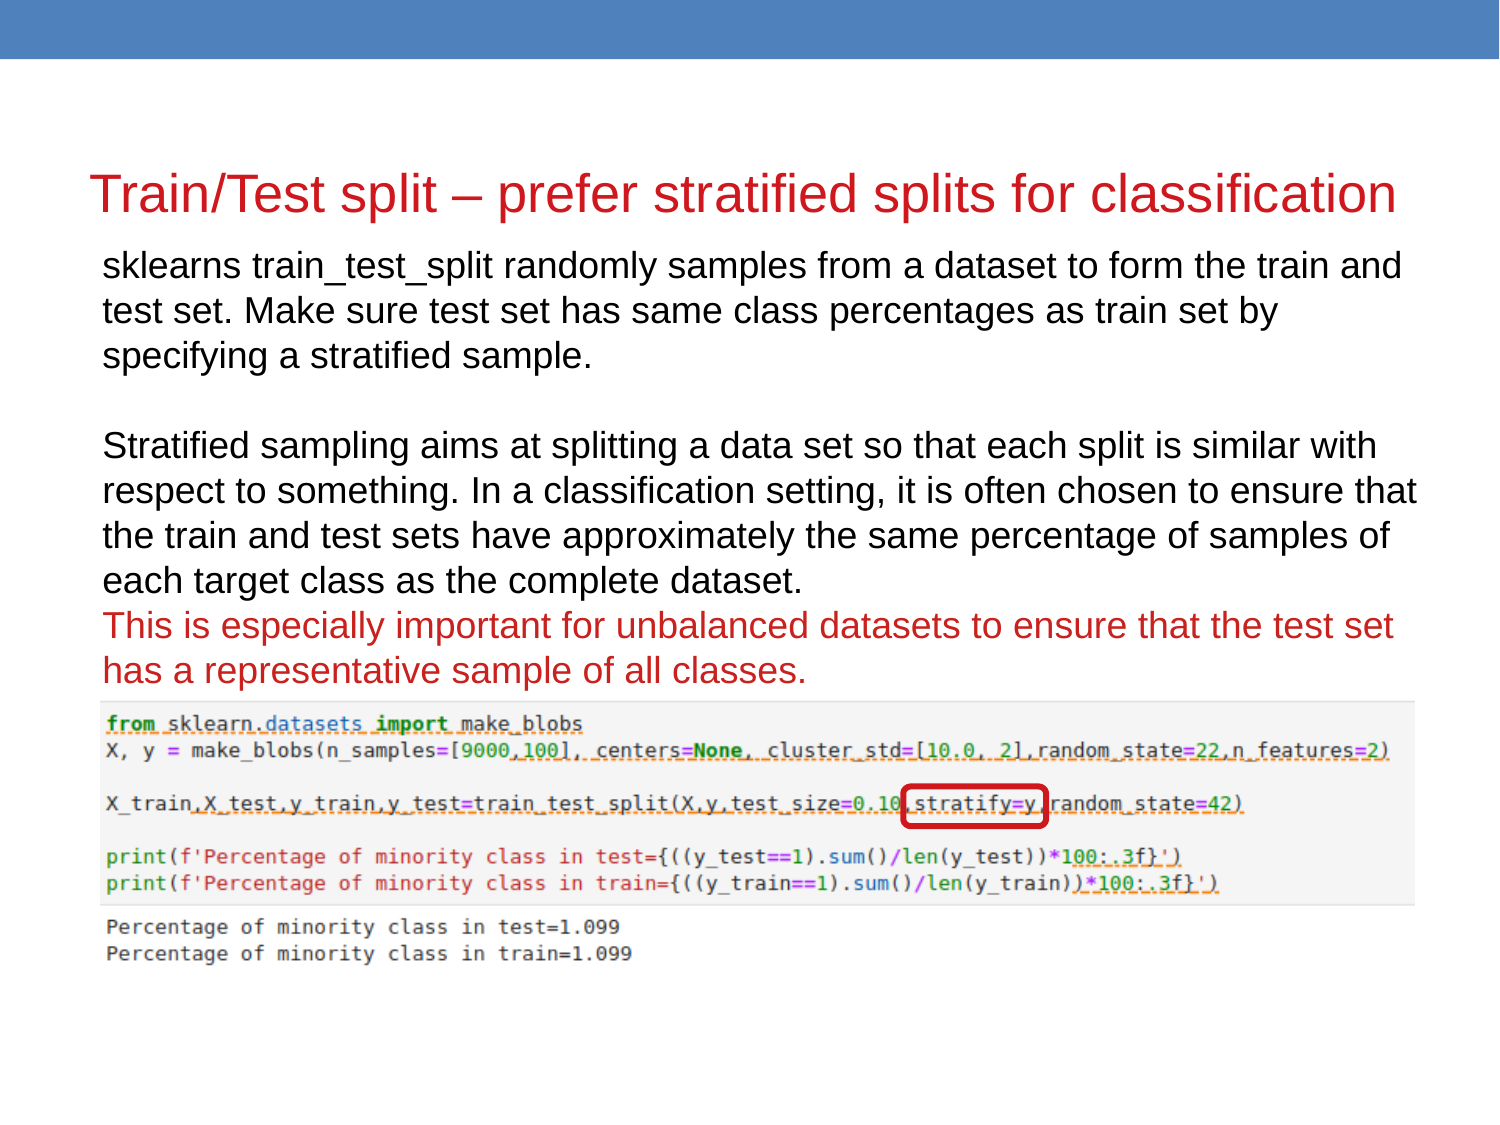

Train/Test split – prefer stratified splits for classification
sklearns train_test_split randomly samples from a dataset to form the train and test set. Make sure test set has same class percentages as train set by specifying a stratified sample.
Stratified sampling aims at splitting a data set so that each split is similar with respect to something. In a classification setting, it is often chosen to ensure that the train and test sets have approximately the same percentage of samples of each target class as the complete dataset.
This is especially important for unbalanced datasets to ensure that the test set has a representative sample of all classes.